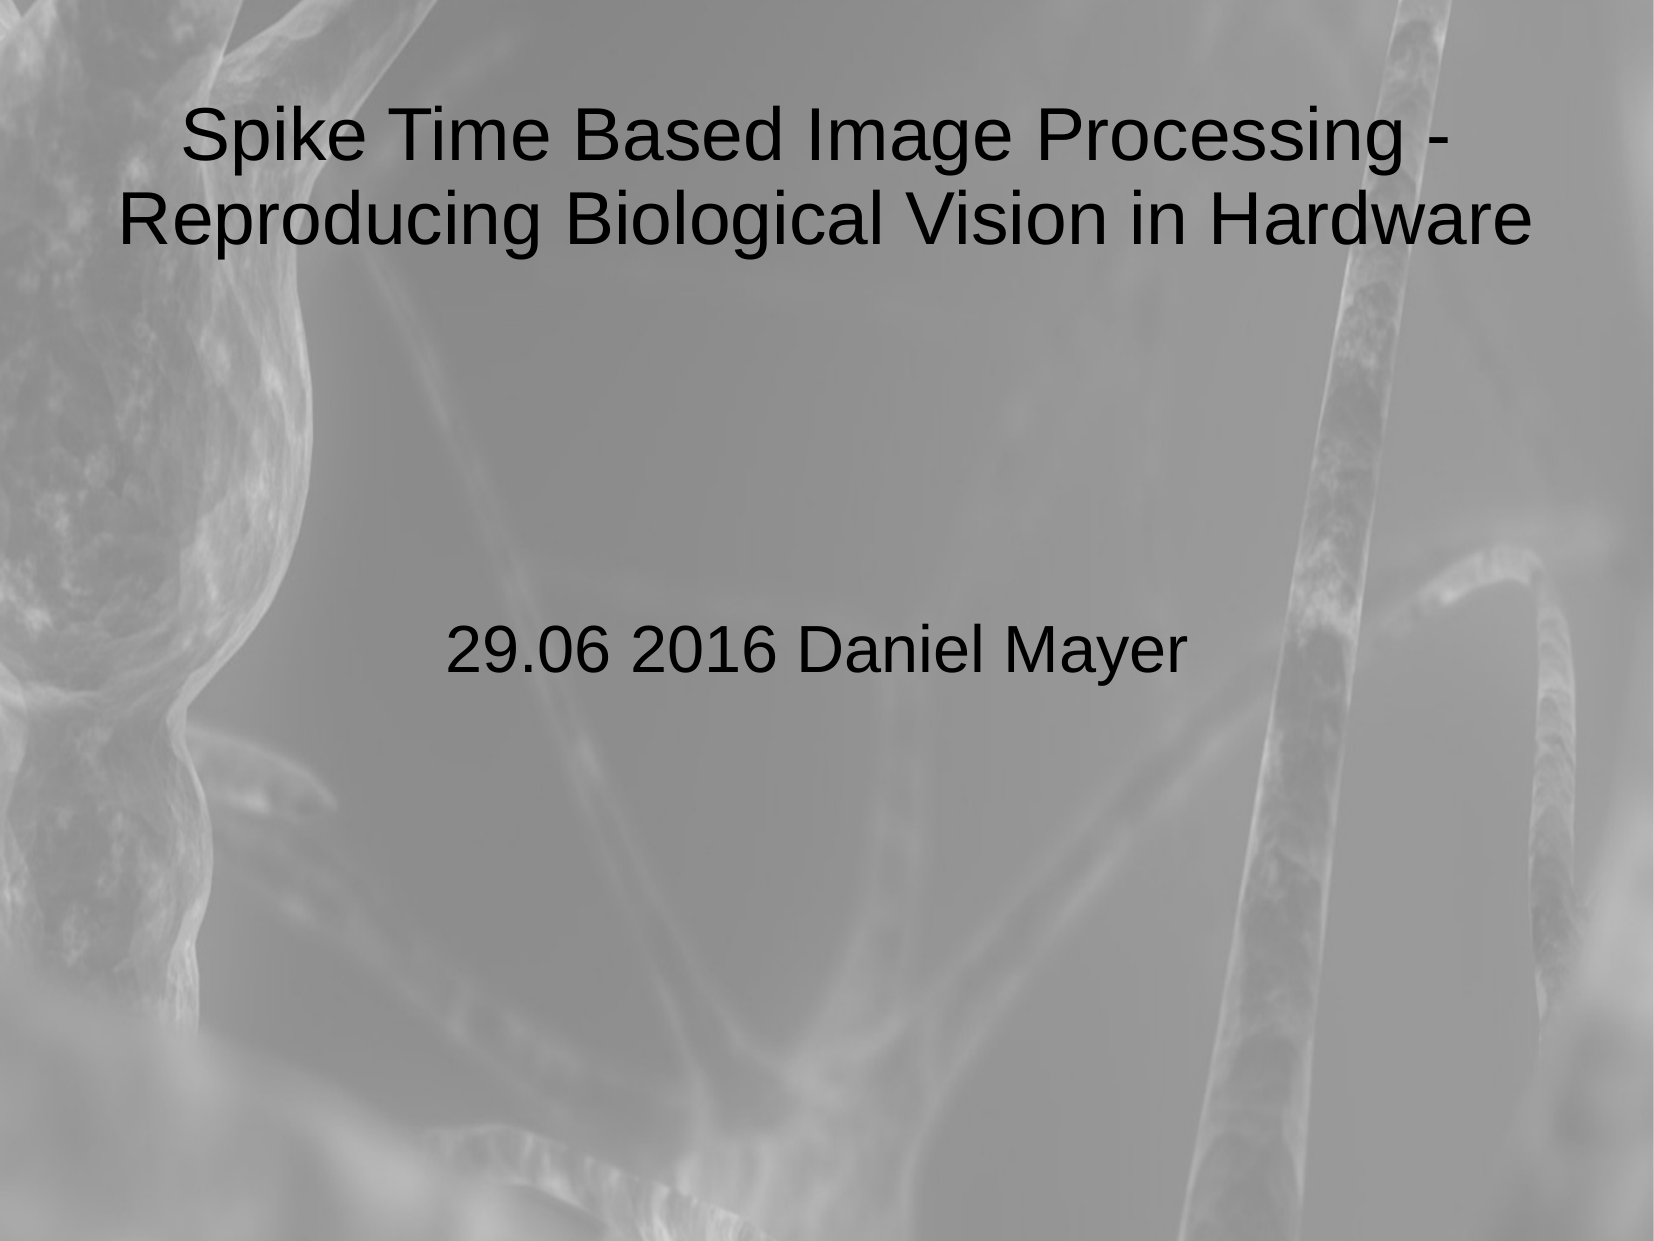

# Spike Time Based Image Processing - Reproducing Biological Vision in Hardware
29.06 2016 Daniel Mayer